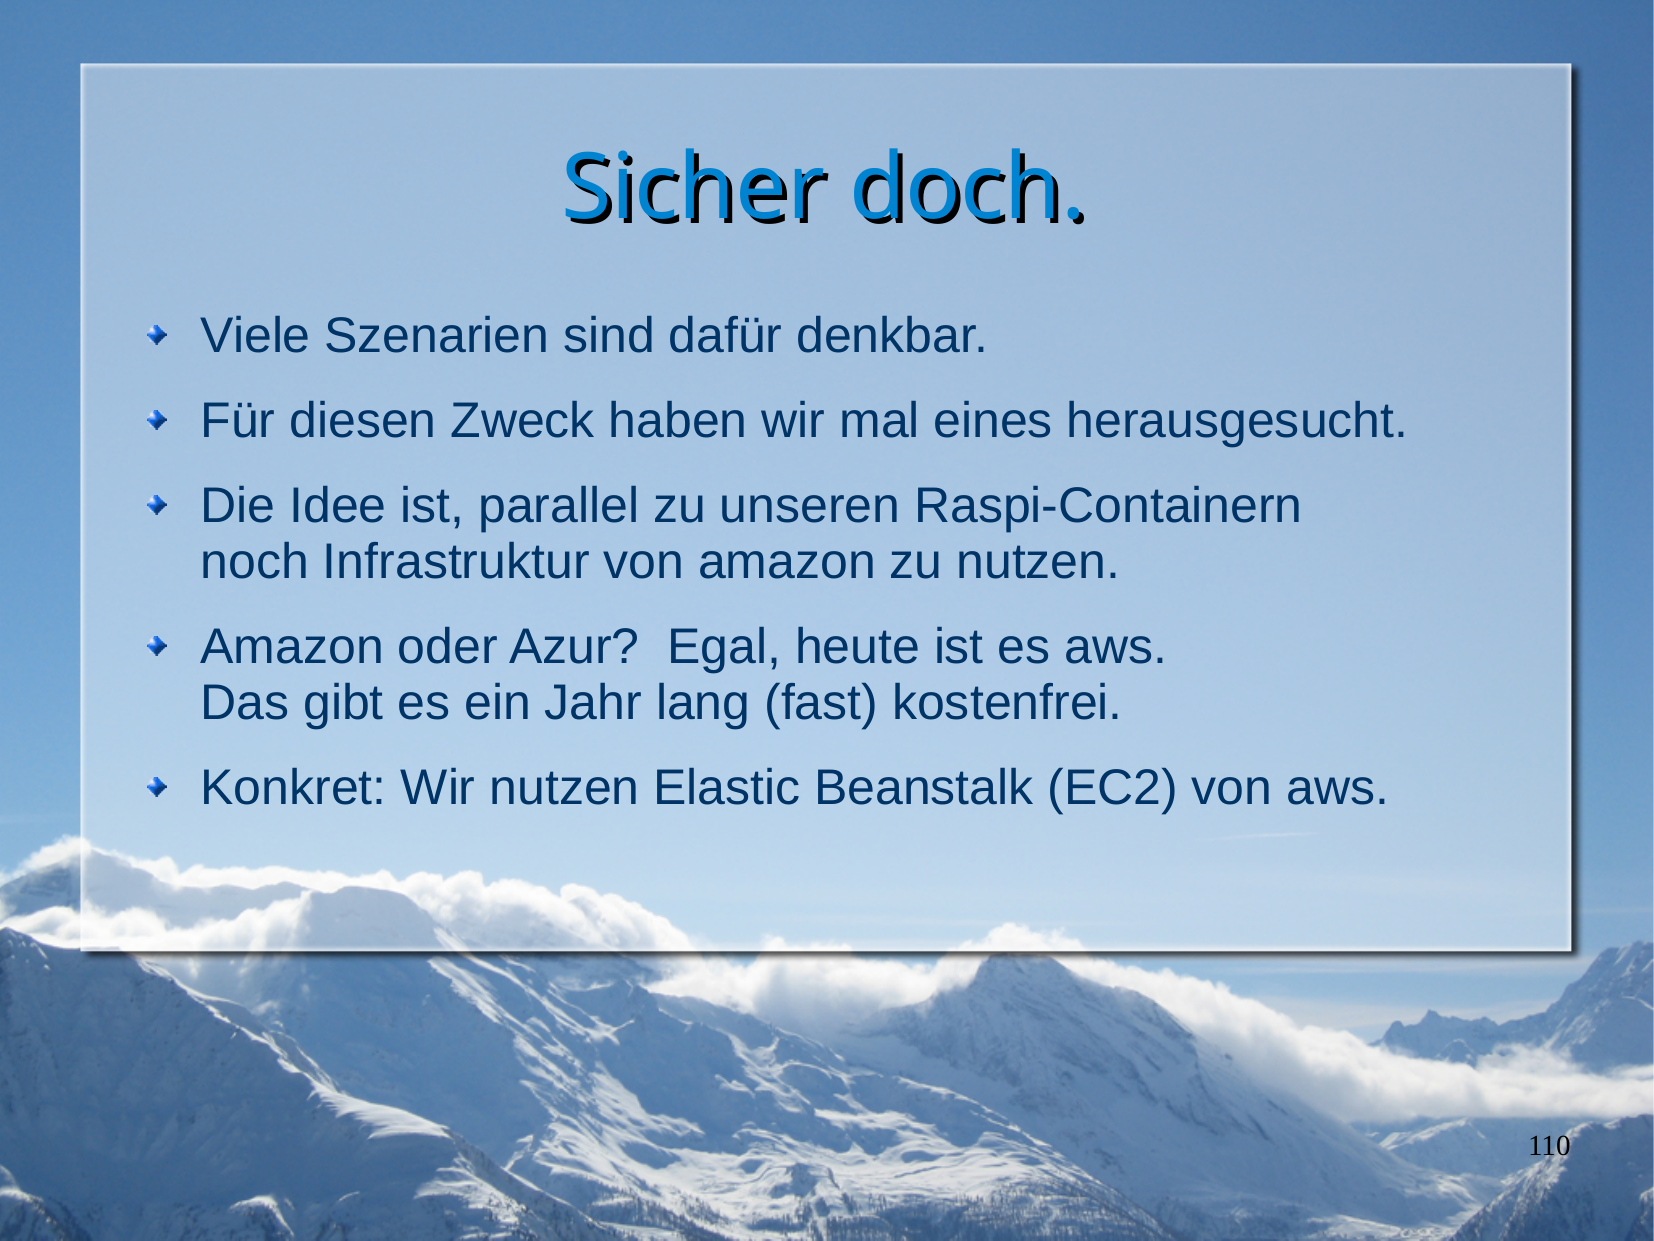

# Sicher doch.
Viele Szenarien sind dafür denkbar.
Für diesen Zweck haben wir mal eines herausgesucht.
Die Idee ist, parallel zu unseren Raspi-Containern
noch Infrastruktur von amazon zu nutzen.
Amazon oder Azur? Egal, heute ist es aws.
Das gibt es ein Jahr lang (fast) kostenfrei.
Konkret: Wir nutzen Elastic Beanstalk (EC2) von aws.
110